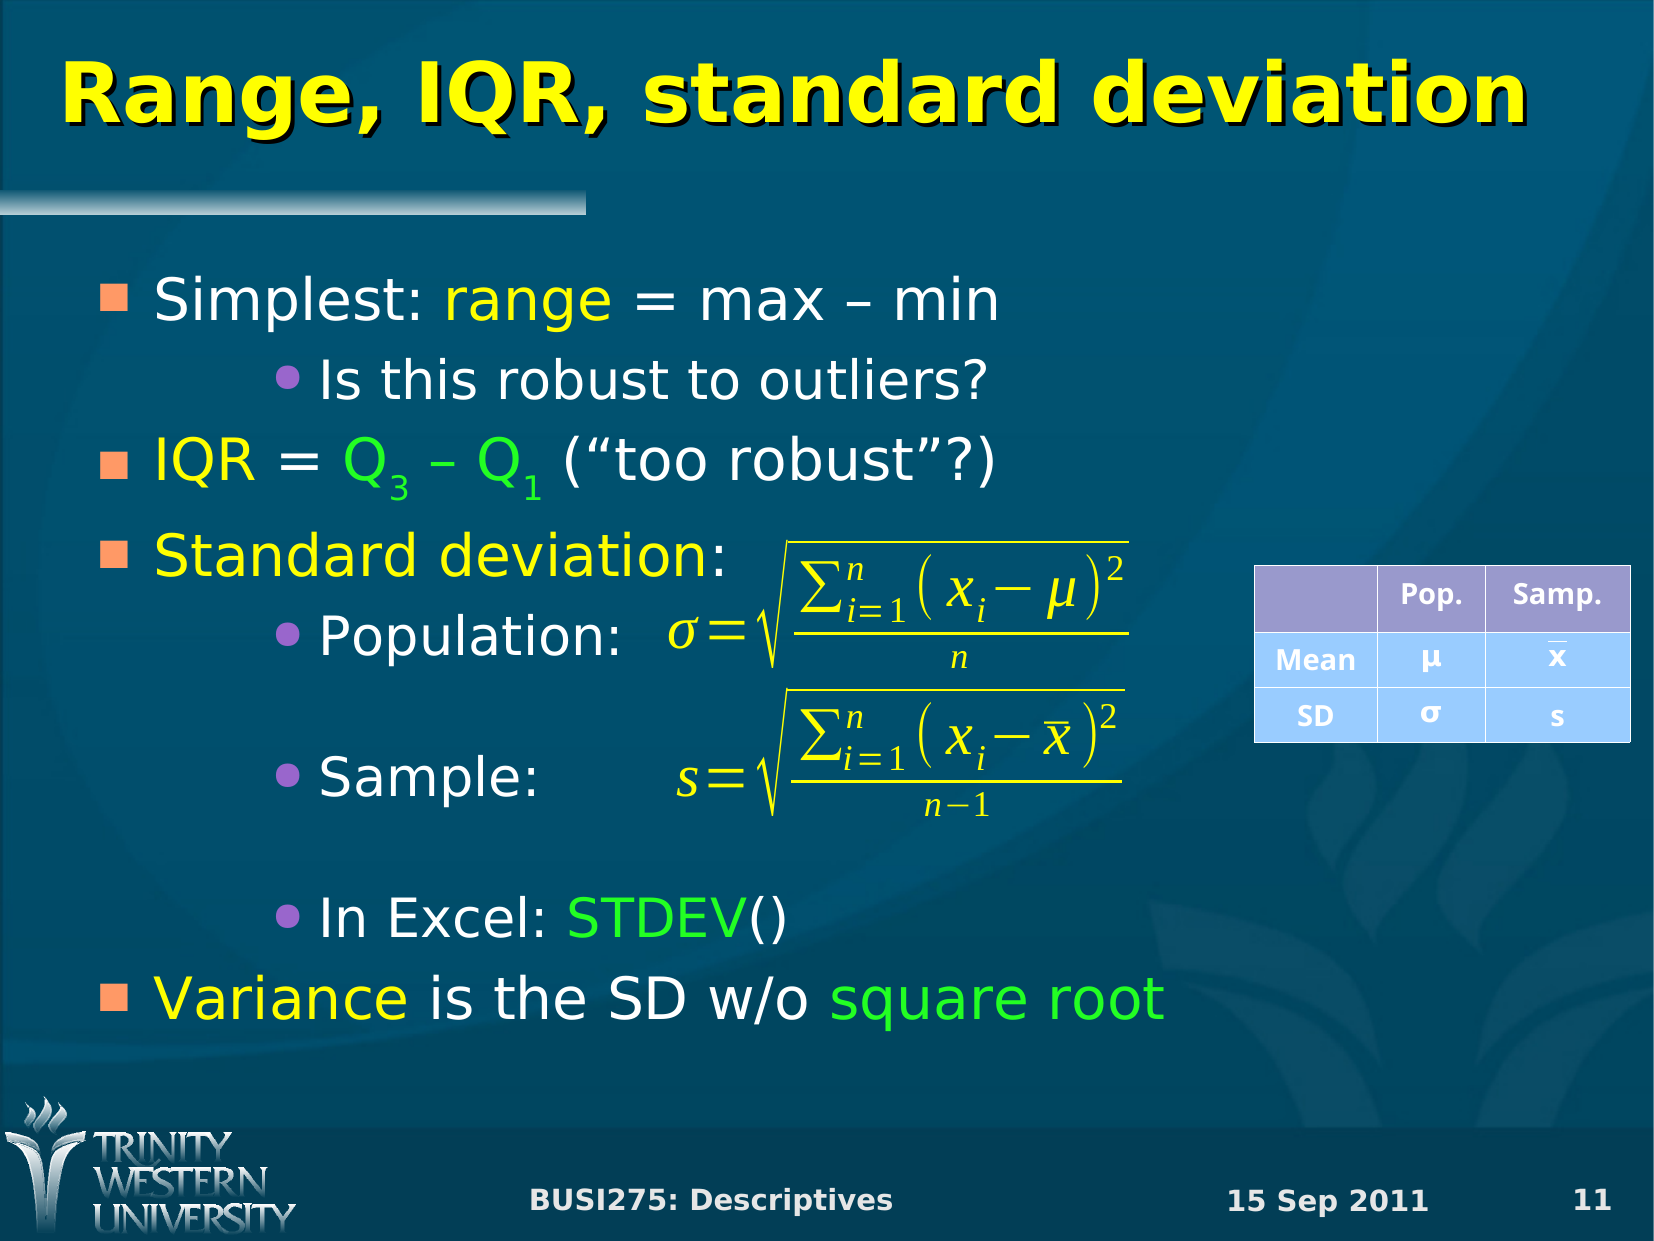

# Range, IQR, standard deviation
Simplest: range = max – min
Is this robust to outliers?
IQR = Q3 – Q1 (“too robust”?)
Standard deviation:
Population:
Sample:
In Excel: STDEV()
Variance is the SD w/o square root
| | Pop. | Samp. |
| --- | --- | --- |
| Mean | μ | x |
| SD | σ | s |
BUSI275: Descriptives
15 Sep 2011
11